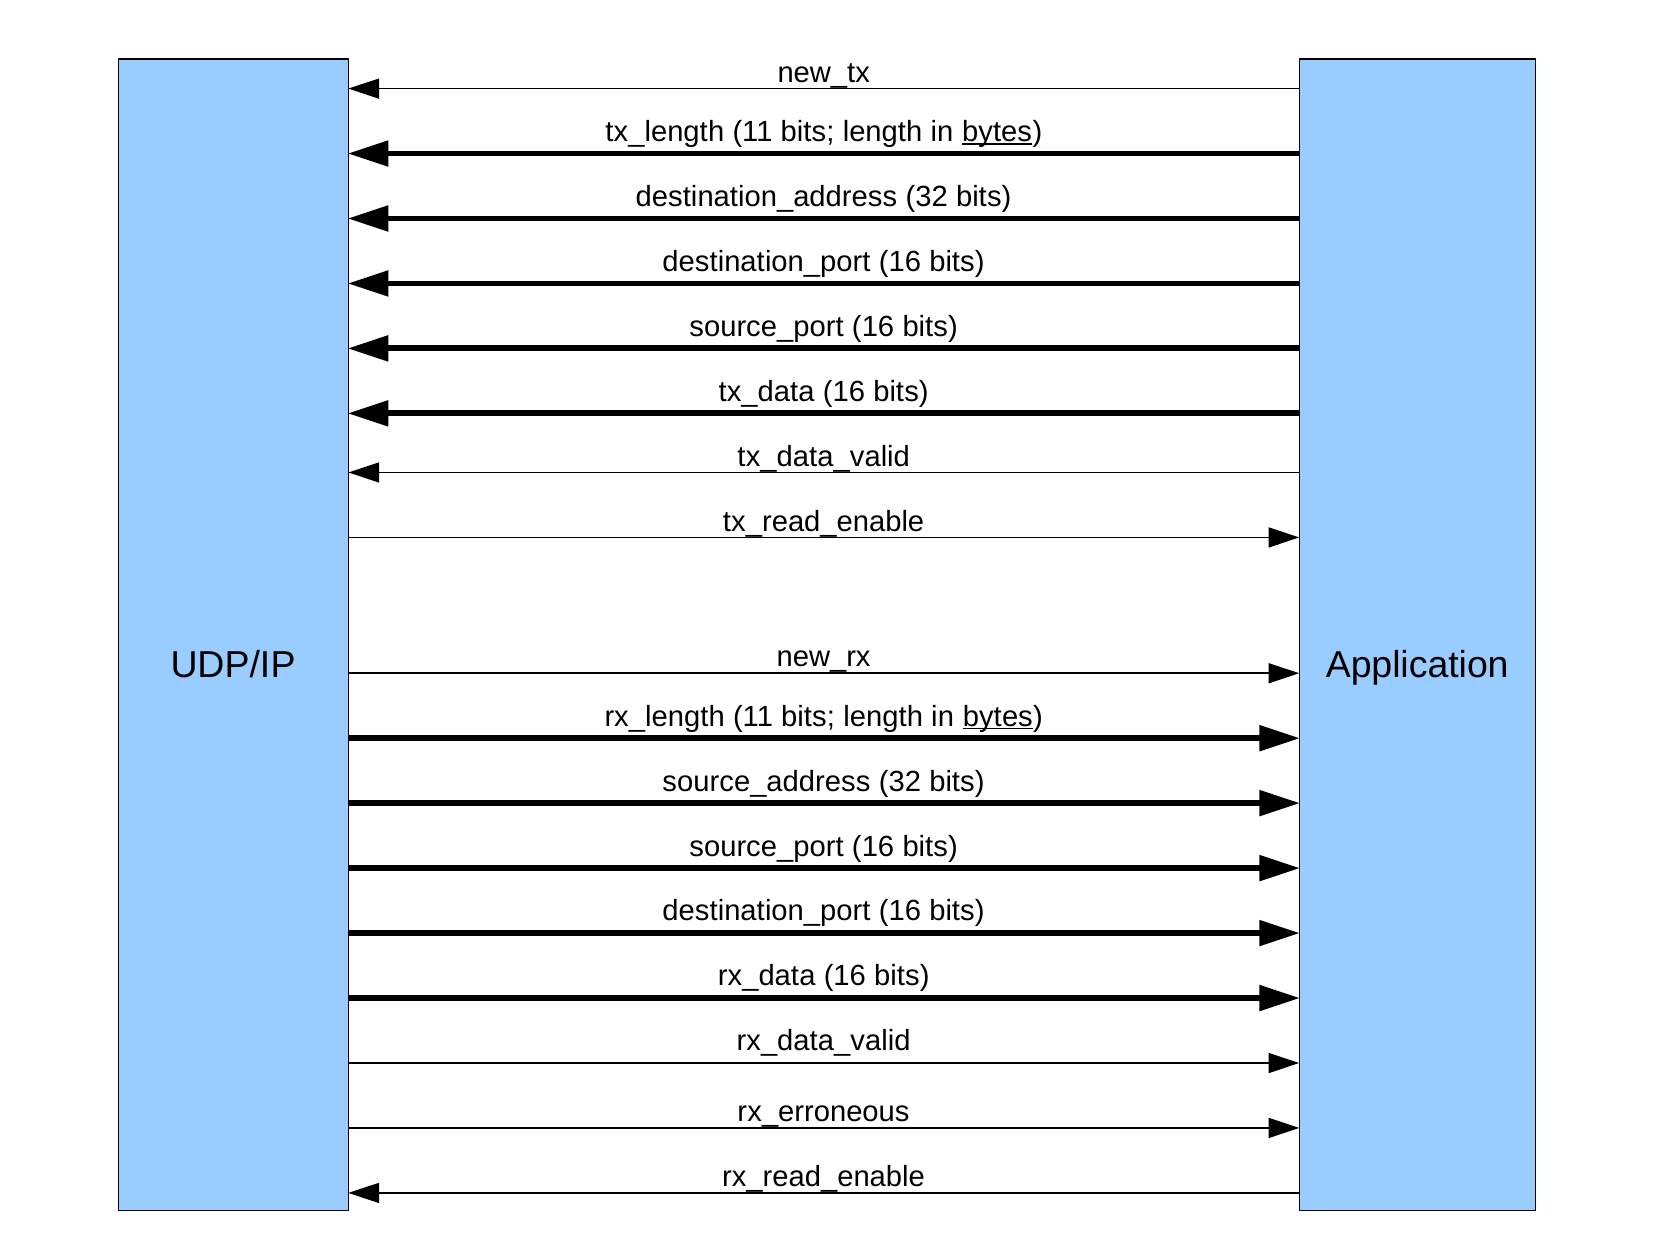

new_tx
tx_length (11 bits; length in bytes)
UDP/IP
Application
destination_address (32 bits)
destination_port (16 bits)
source_port (16 bits)
tx_data (16 bits)
tx_data_valid
tx_read_enable
new_rx
rx_length (11 bits; length in bytes)
source_address (32 bits)
source_port (16 bits)
destination_port (16 bits)
rx_data (16 bits)
rx_data_valid
rx_erroneous
rx_read_enable